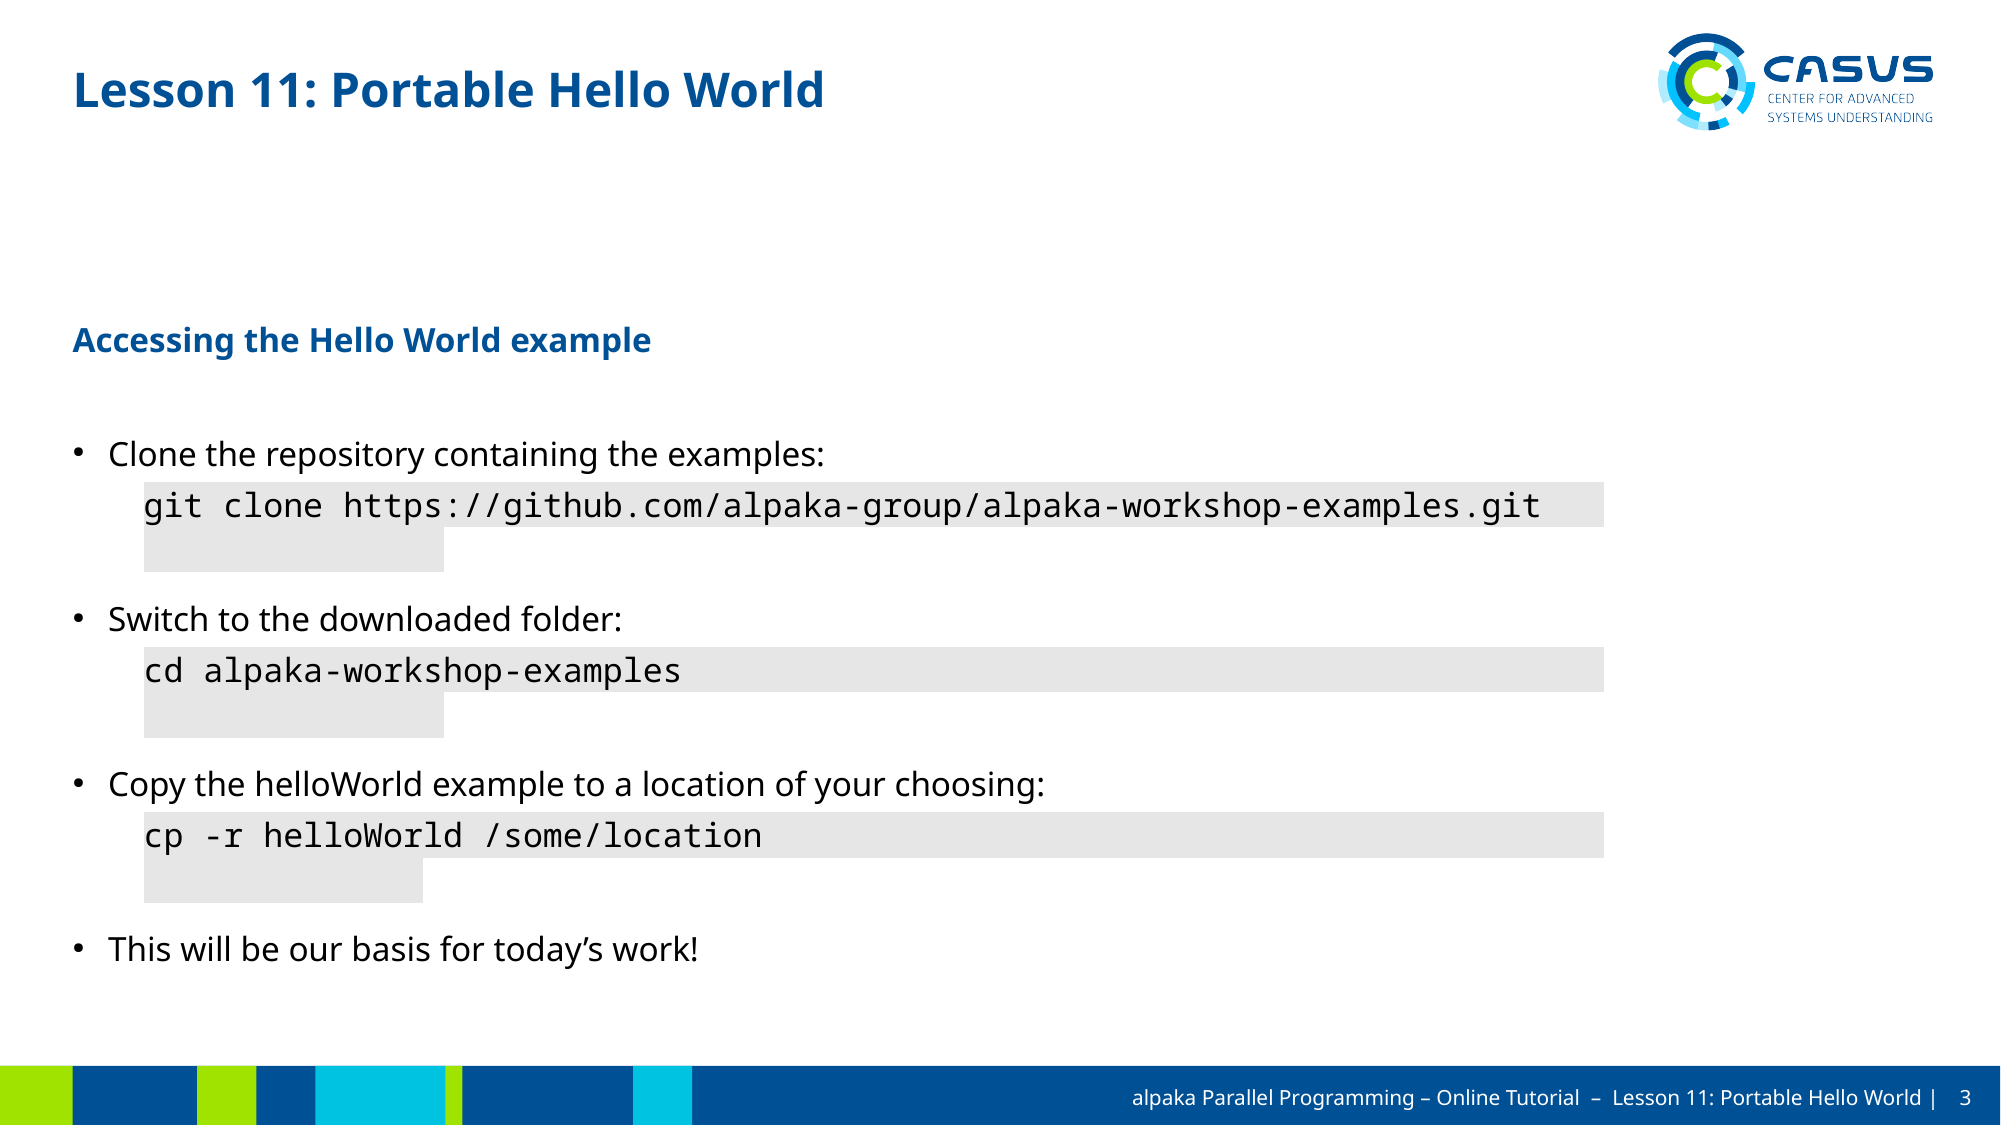

# Lesson 11: Portable Hello World
Accessing the Hello World example
Clone the repository containing the examples:
git clone https://github.com/alpaka-group/alpaka-workshop-examples.git
Switch to the downloaded folder:
cd alpaka-workshop-examples
Copy the helloWorld example to a location of your choosing:
cp -r helloWorld /some/location
This will be our basis for today’s work!
alpaka Parallel Programming – Online Tutorial – Lesson 11: Portable Hello World
3